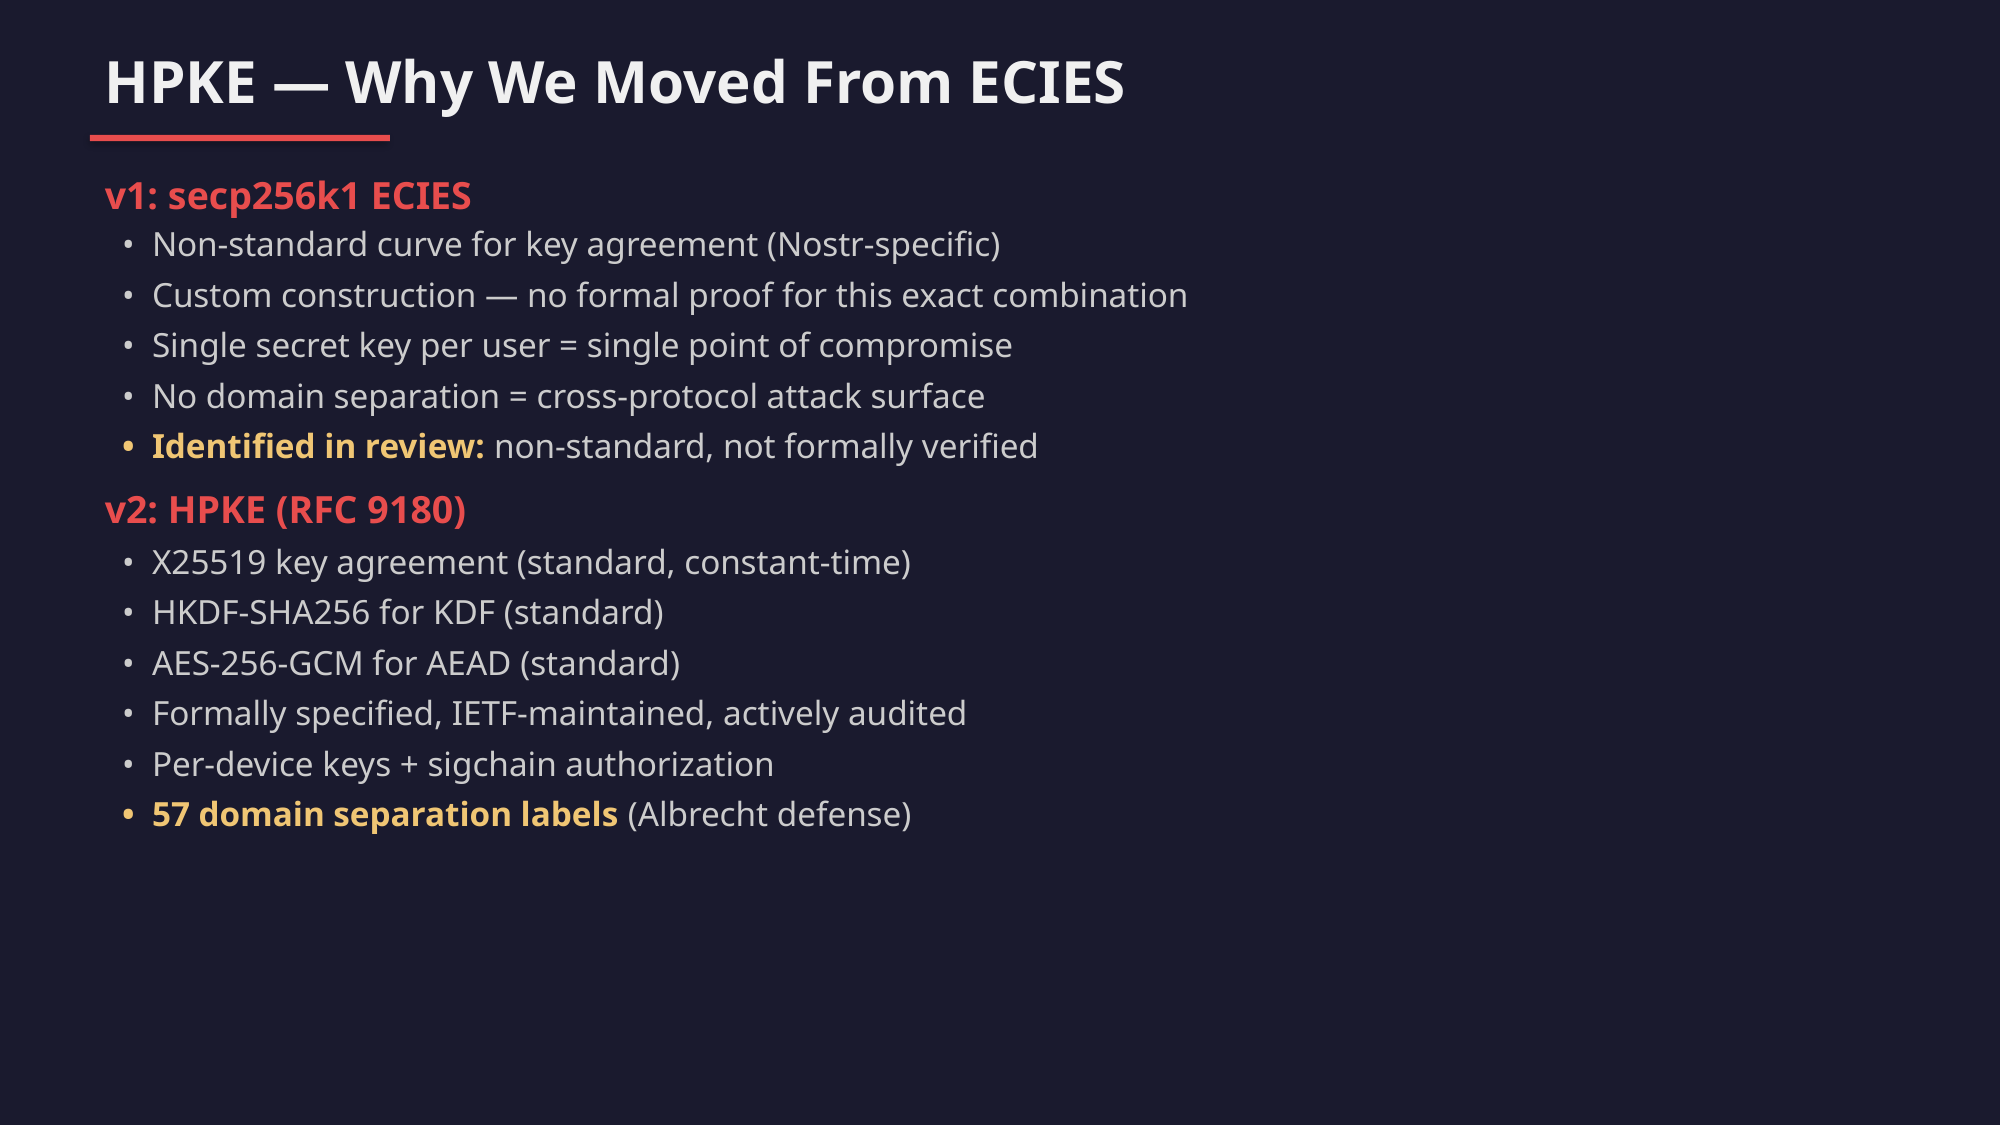

HPKE — Why We Moved From ECIES
v1: secp256k1 ECIES
 • Non-standard curve for key agreement (Nostr-specific)
 • Custom construction — no formal proof for this exact combination
 • Single secret key per user = single point of compromise
 • No domain separation = cross-protocol attack surface
 • Identified in review: non-standard, not formally verified
v2: HPKE (RFC 9180)
 • X25519 key agreement (standard, constant-time)
 • HKDF-SHA256 for KDF (standard)
 • AES-256-GCM for AEAD (standard)
 • Formally specified, IETF-maintained, actively audited
 • Per-device keys + sigchain authorization
 • 57 domain separation labels (Albrecht defense)